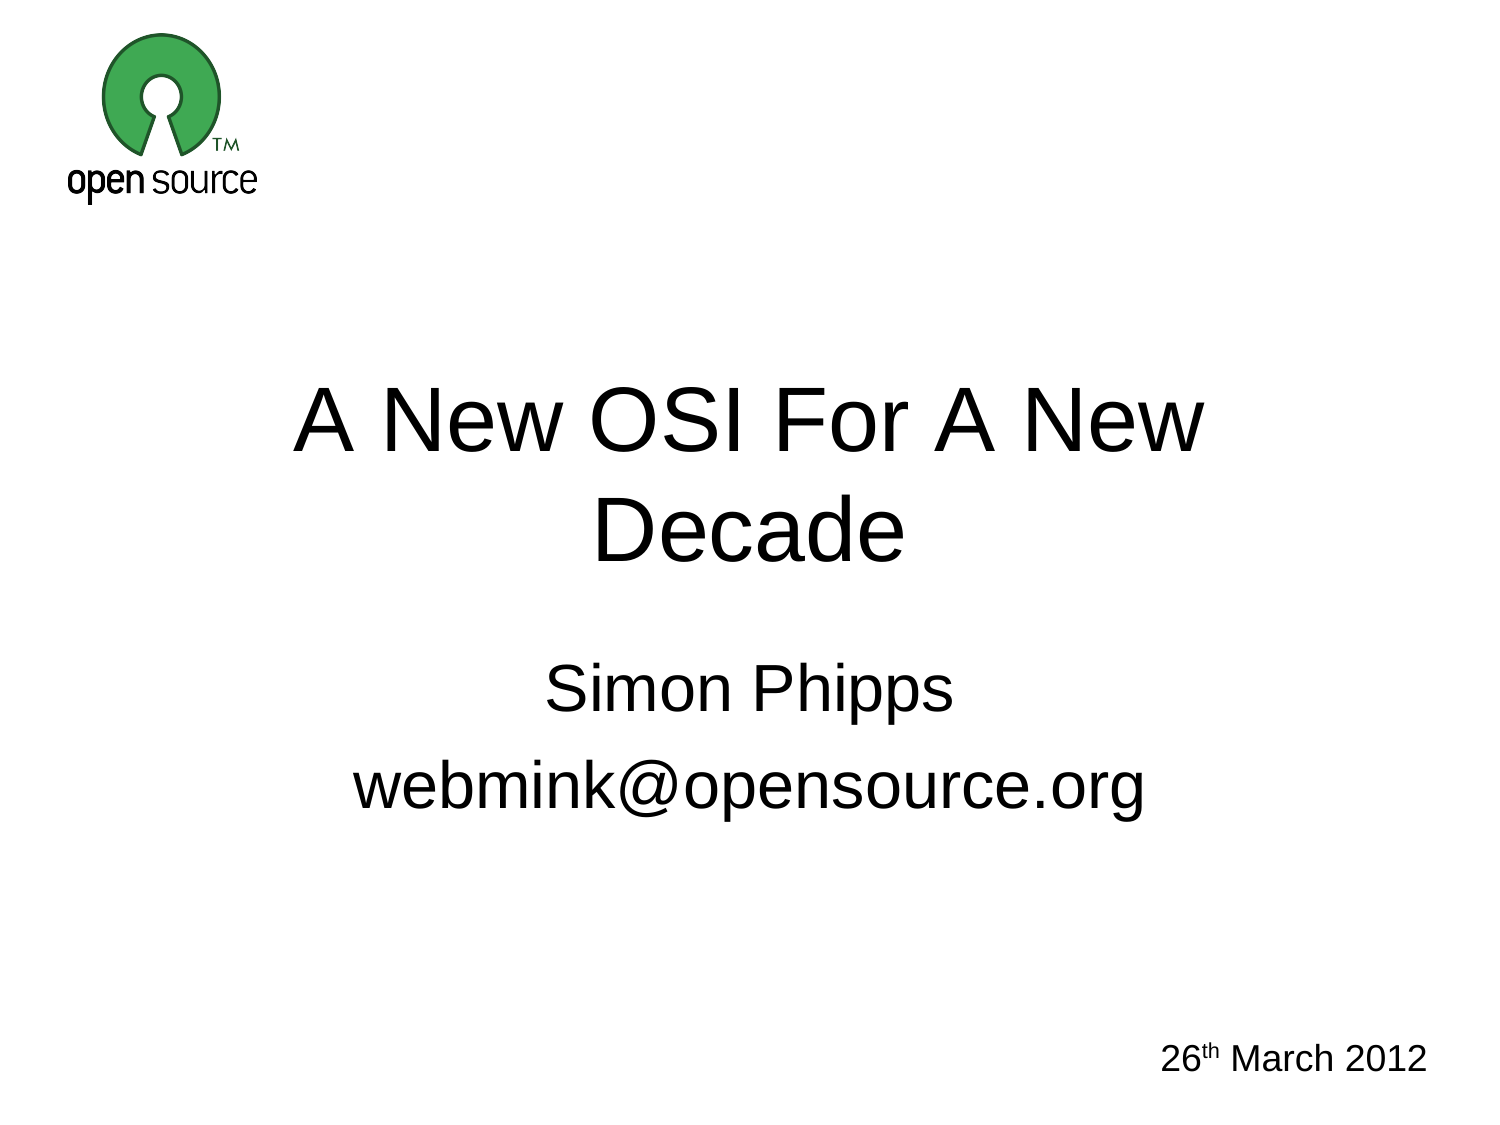

# A New OSI For A New Decade
Simon Phipps
webmink@opensource.org
26th March 2012